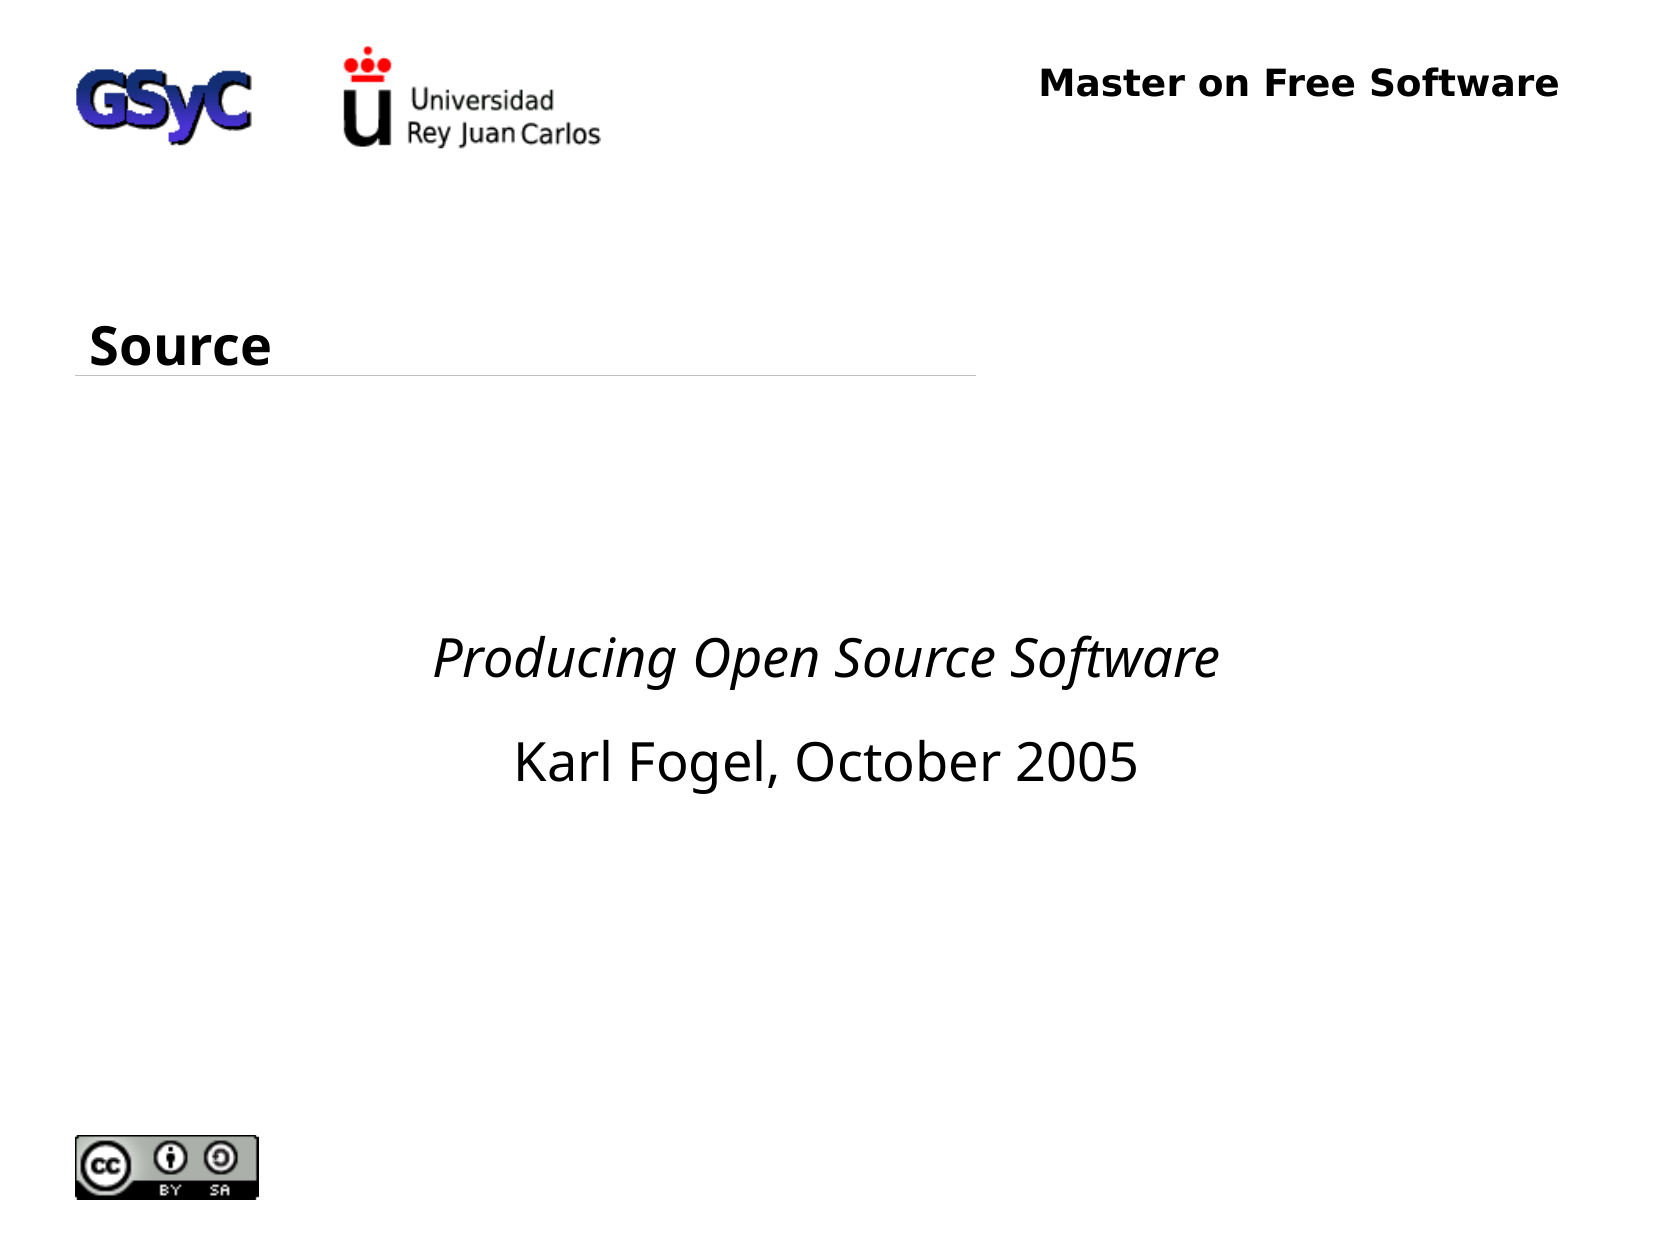

Source
# Producing Open Source Software
Karl Fogel, October 2005